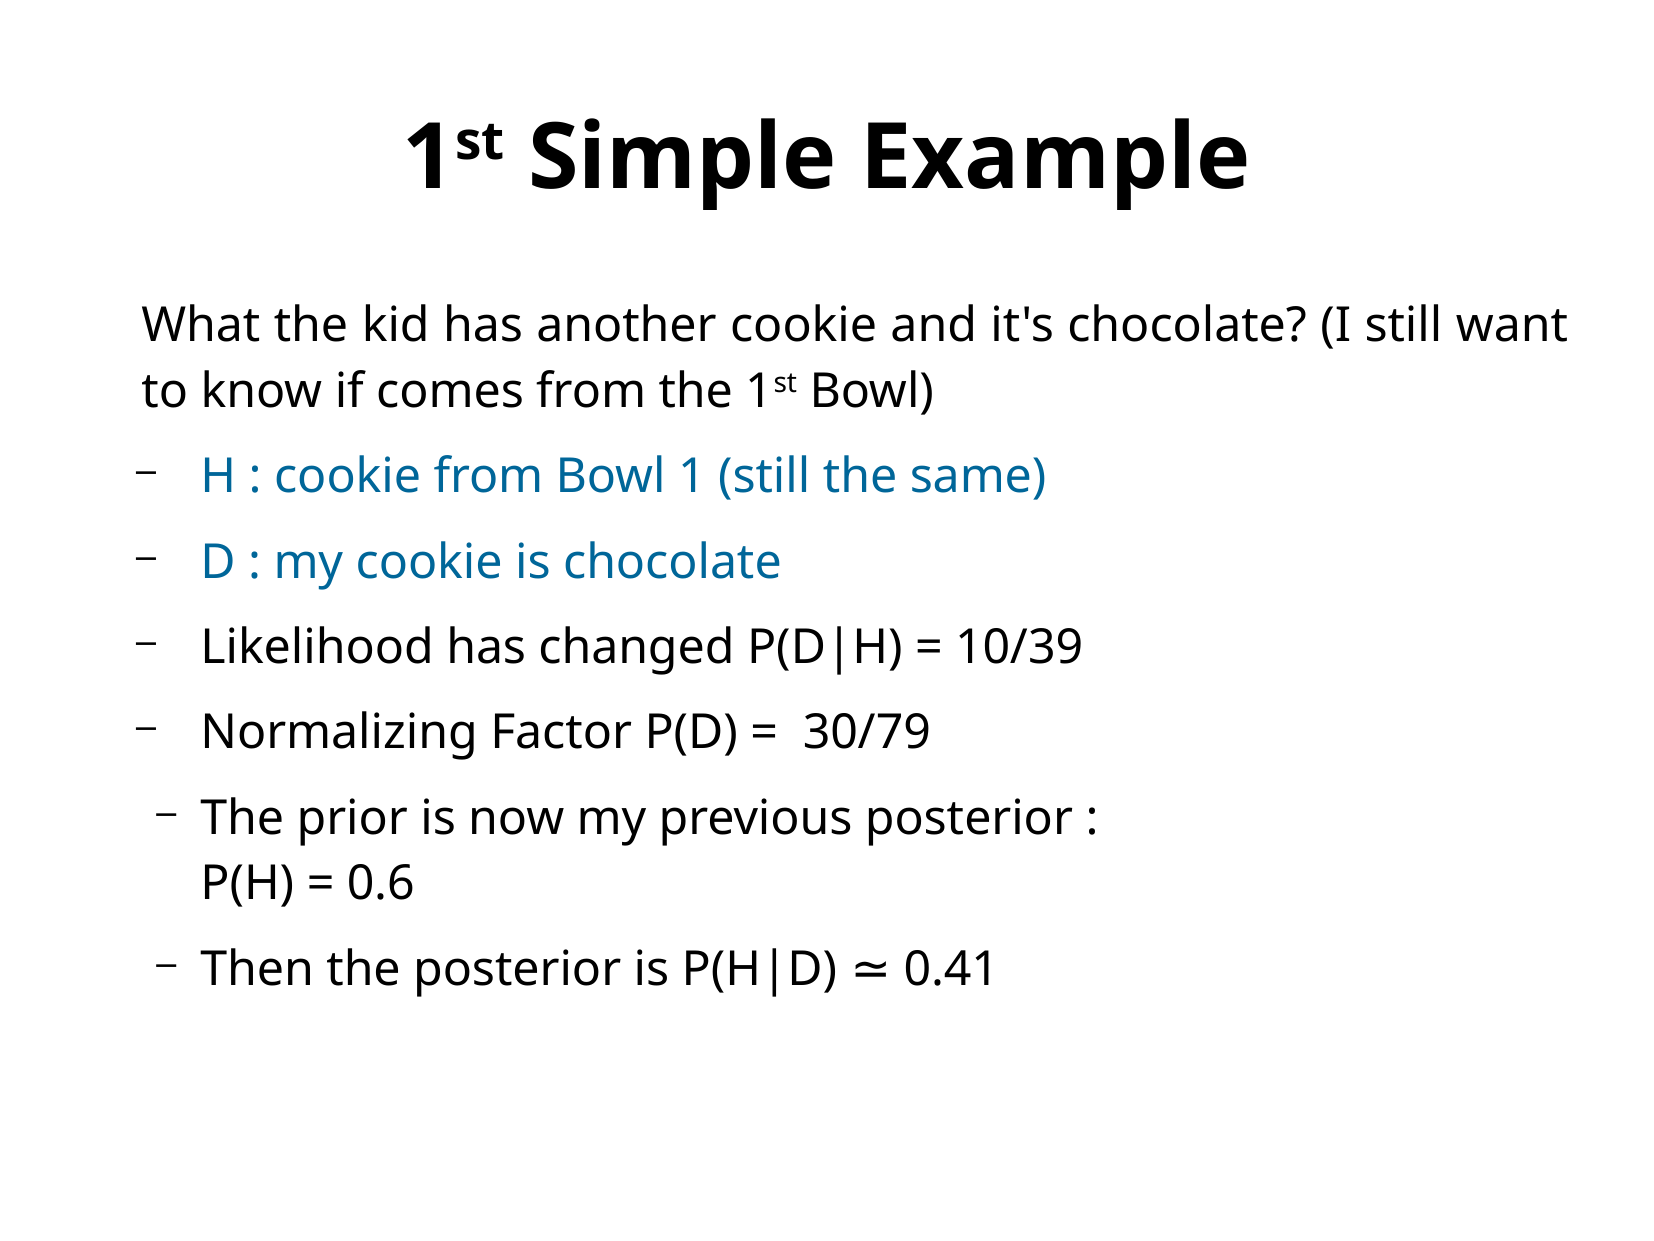

# 1st Simple Example
What the kid has another cookie and it's chocolate? (I still want to know if comes from the 1st Bowl)
H : cookie from Bowl 1 (still the same)
D : my cookie is chocolate
Likelihood has changed P(D|H) = 10/39
Normalizing Factor P(D) = 30/79
The prior is now my previous posterior :
P(H) = 0.6
Then the posterior is P(H|D) ≃ 0.41